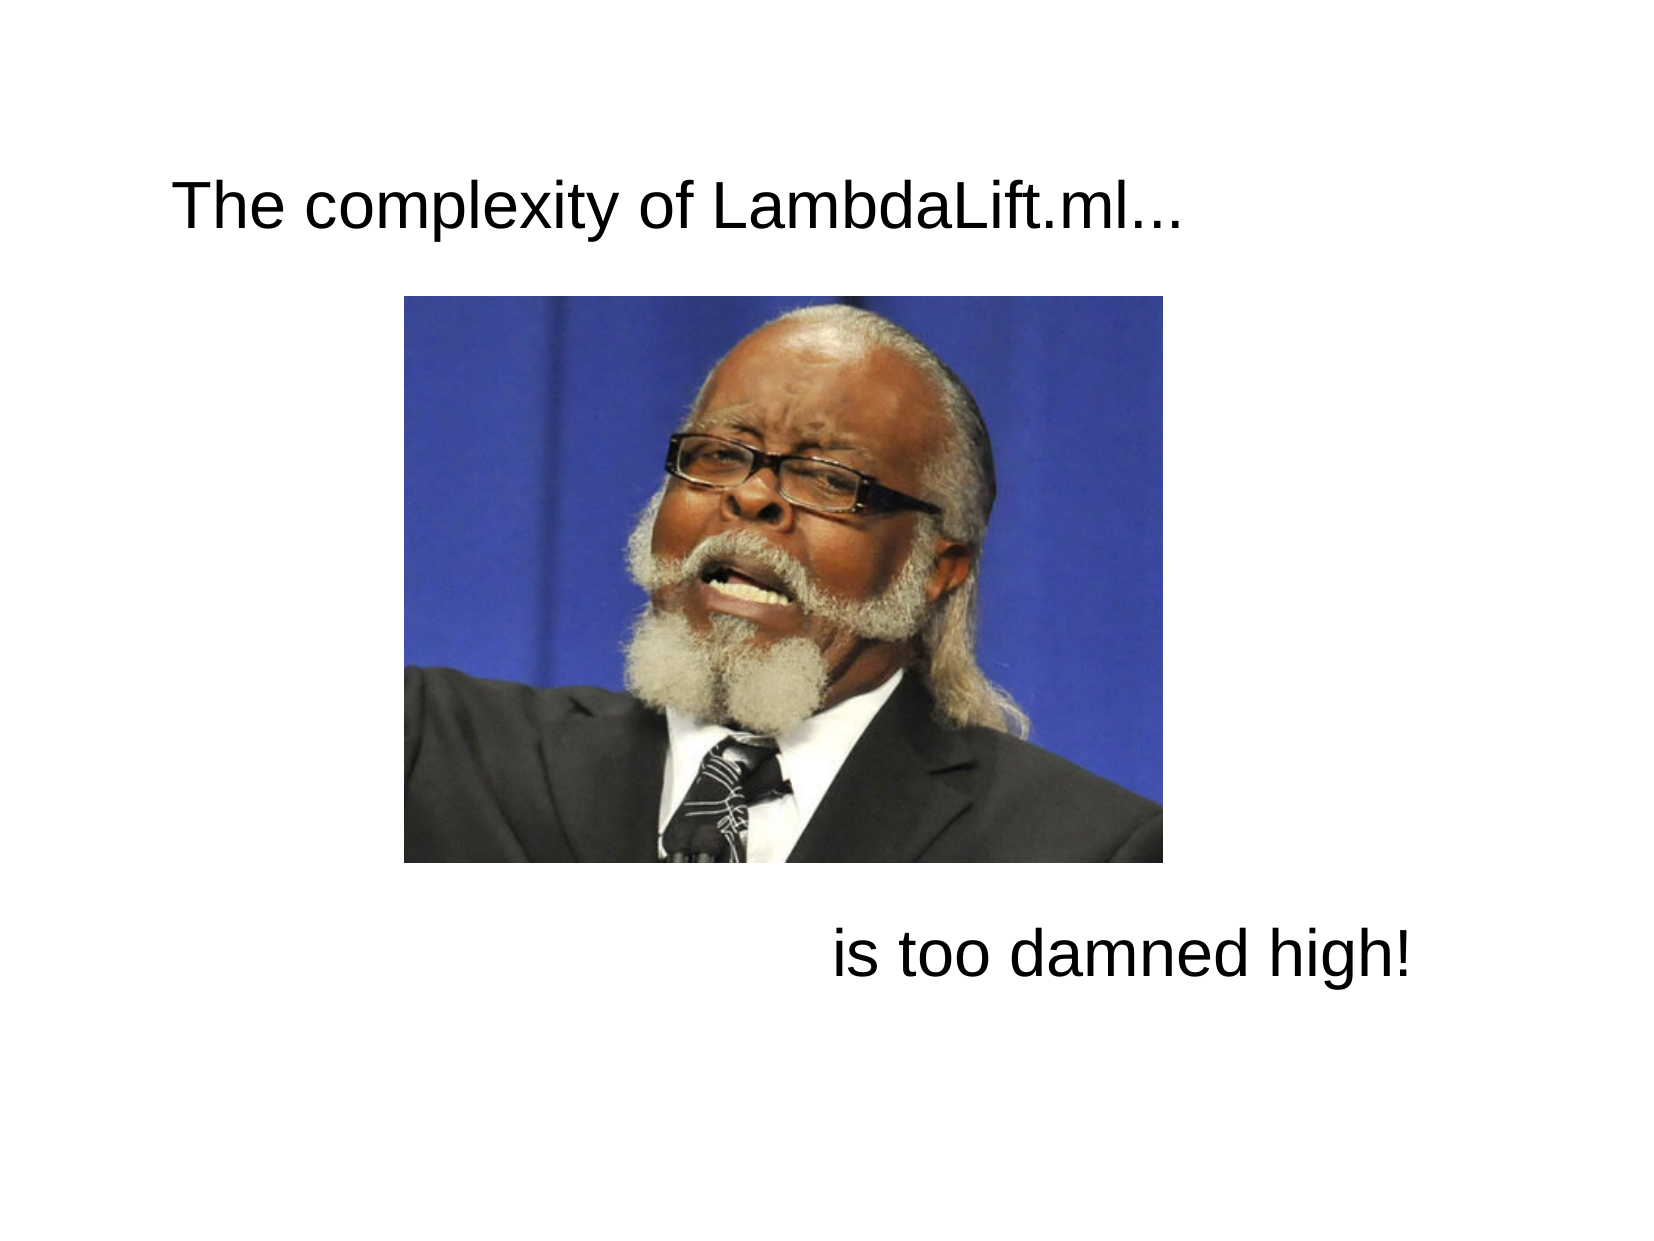

# The complexity of LambdaLift.ml...
 is too damned high!